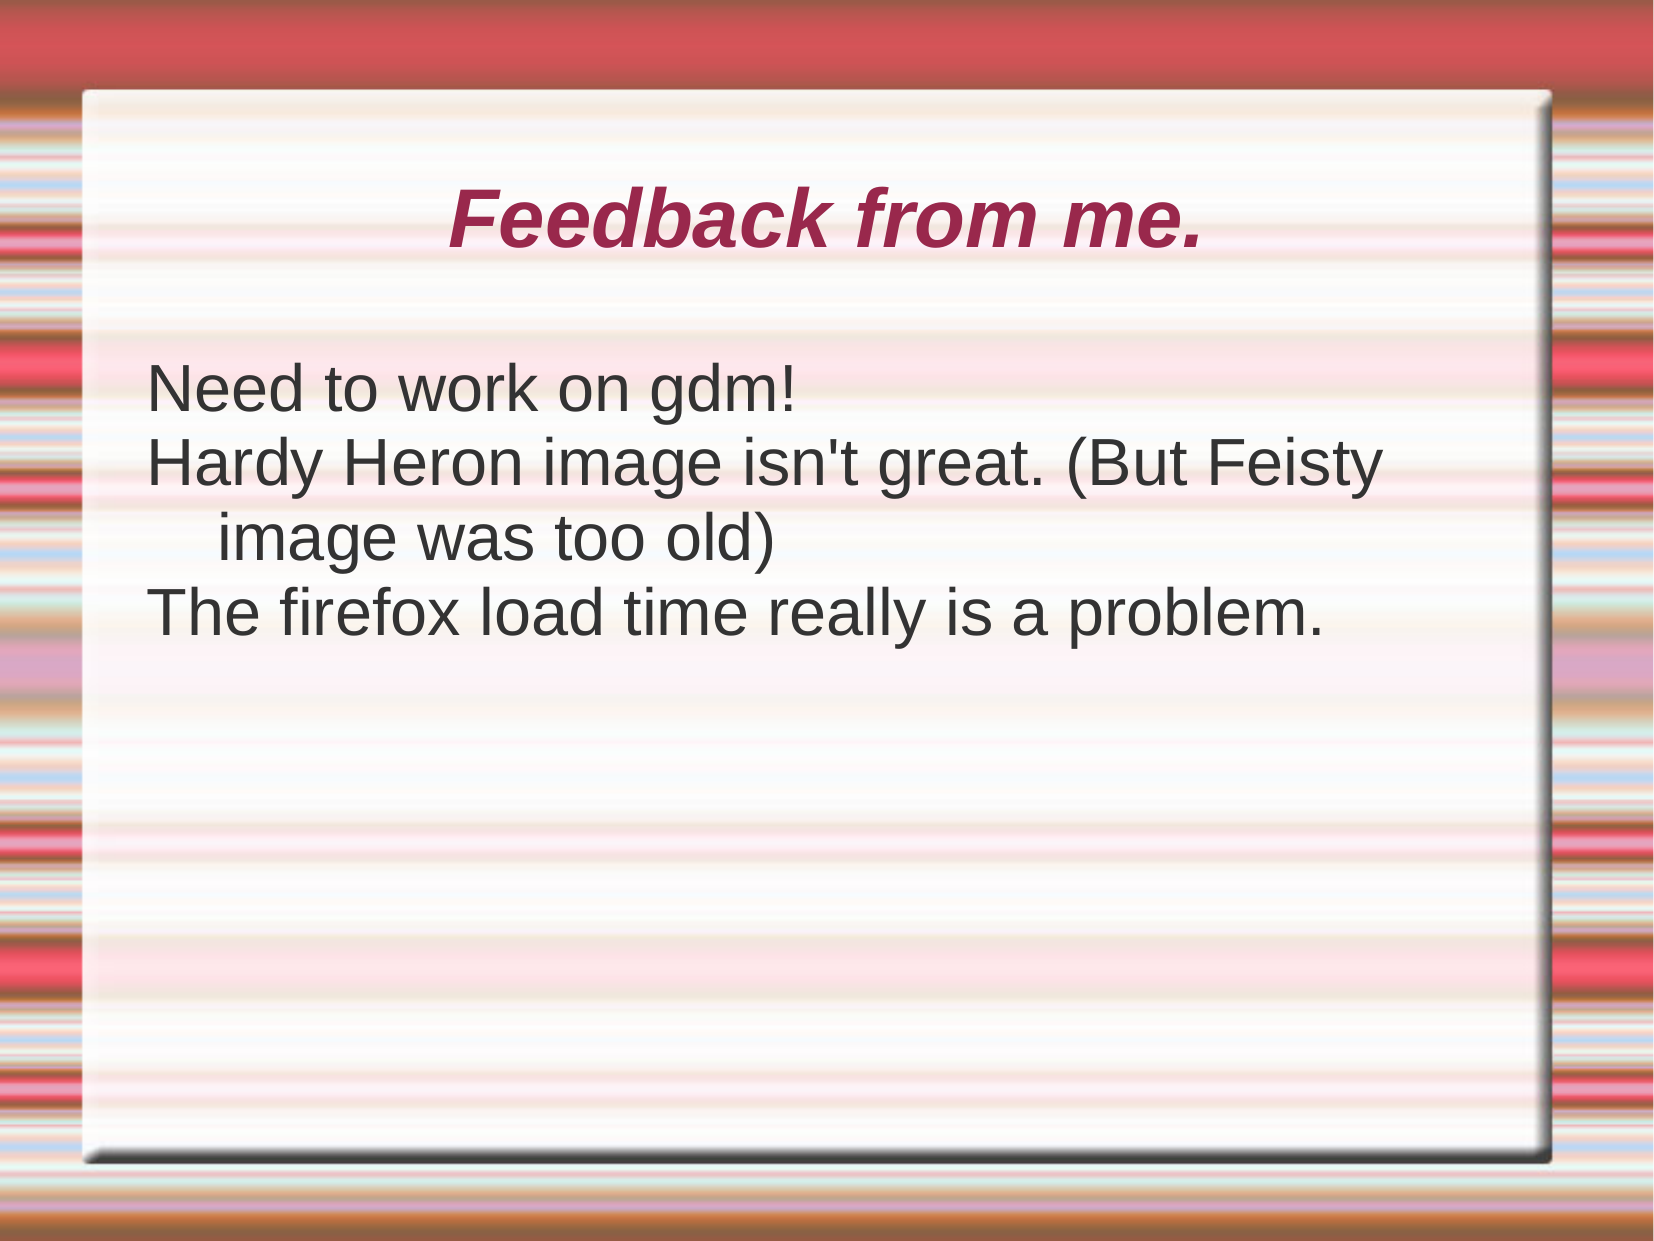

# Feedback from me.
Need to work on gdm!
Hardy Heron image isn't great. (But Feisty image was too old)
The firefox load time really is a problem.